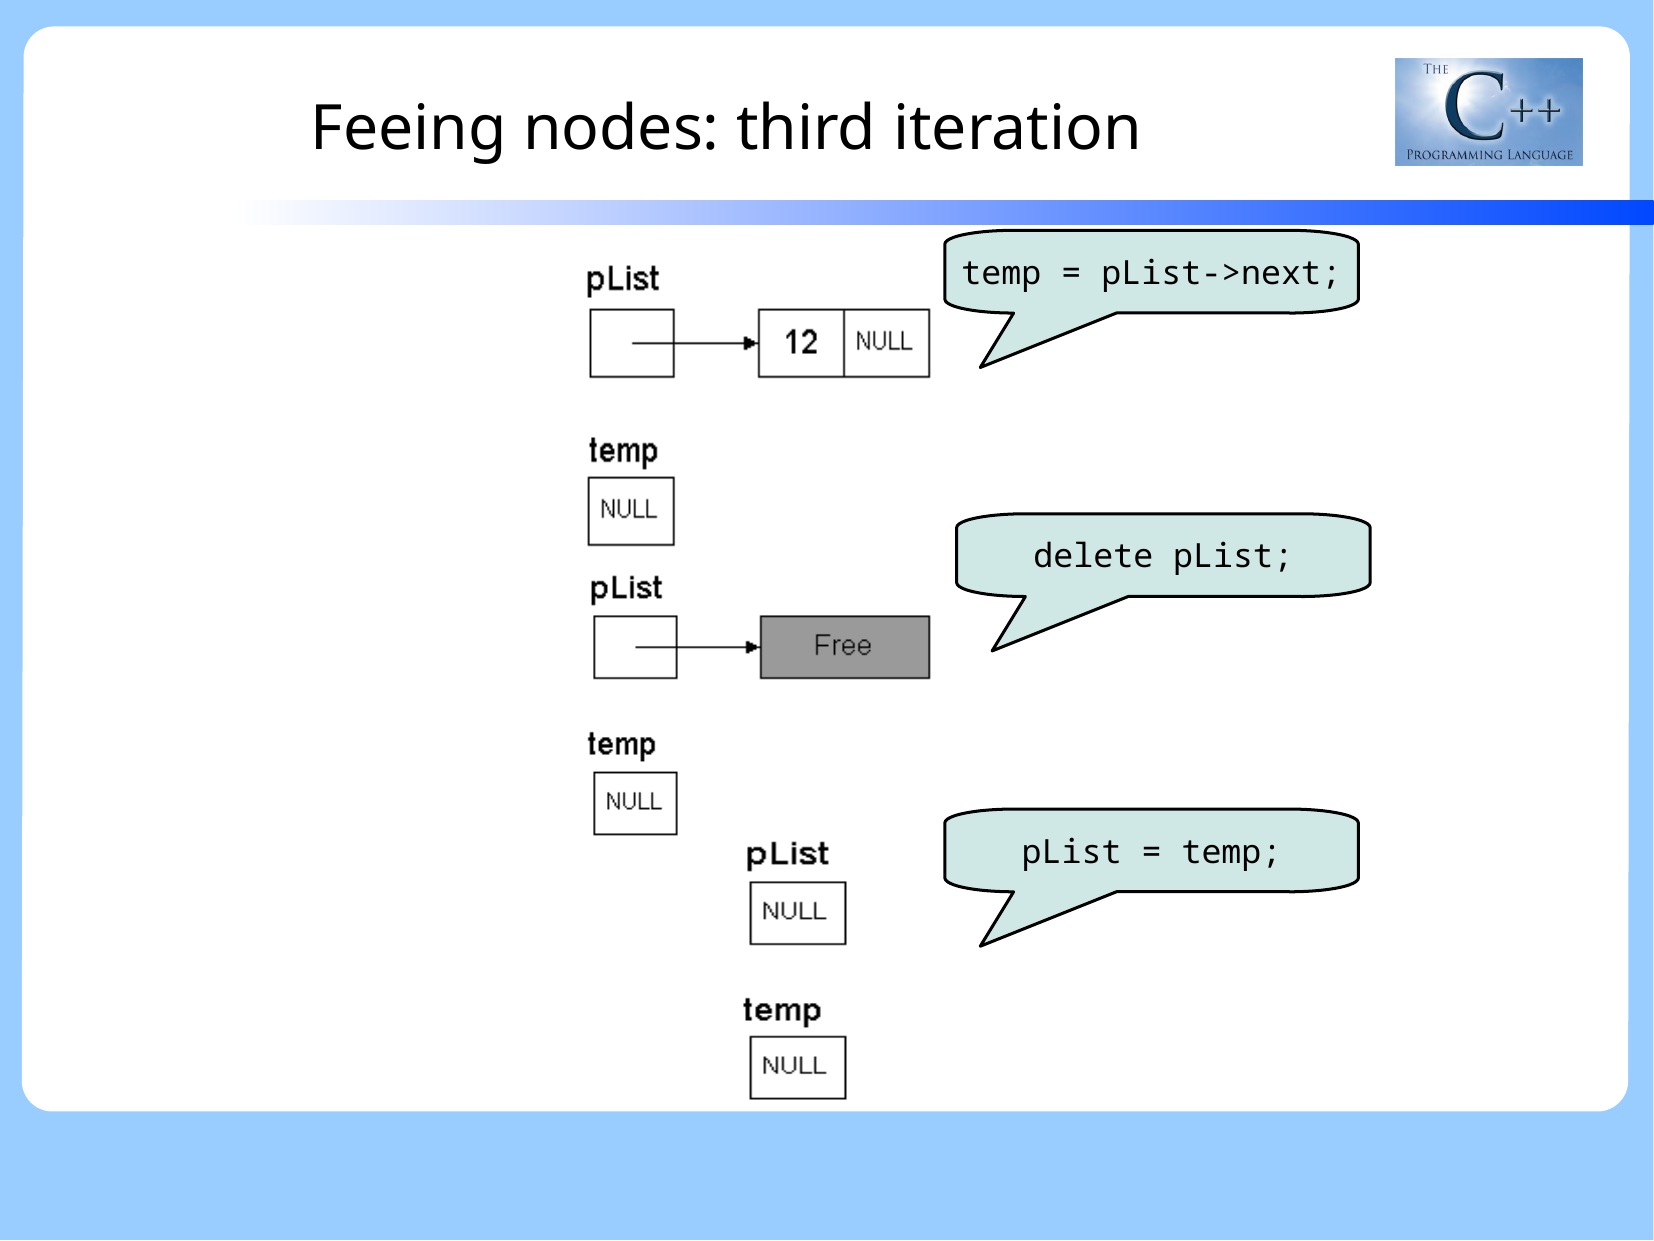

# Feeing nodes: third iteration
temp = pList->next;
delete pList;
pList = temp;